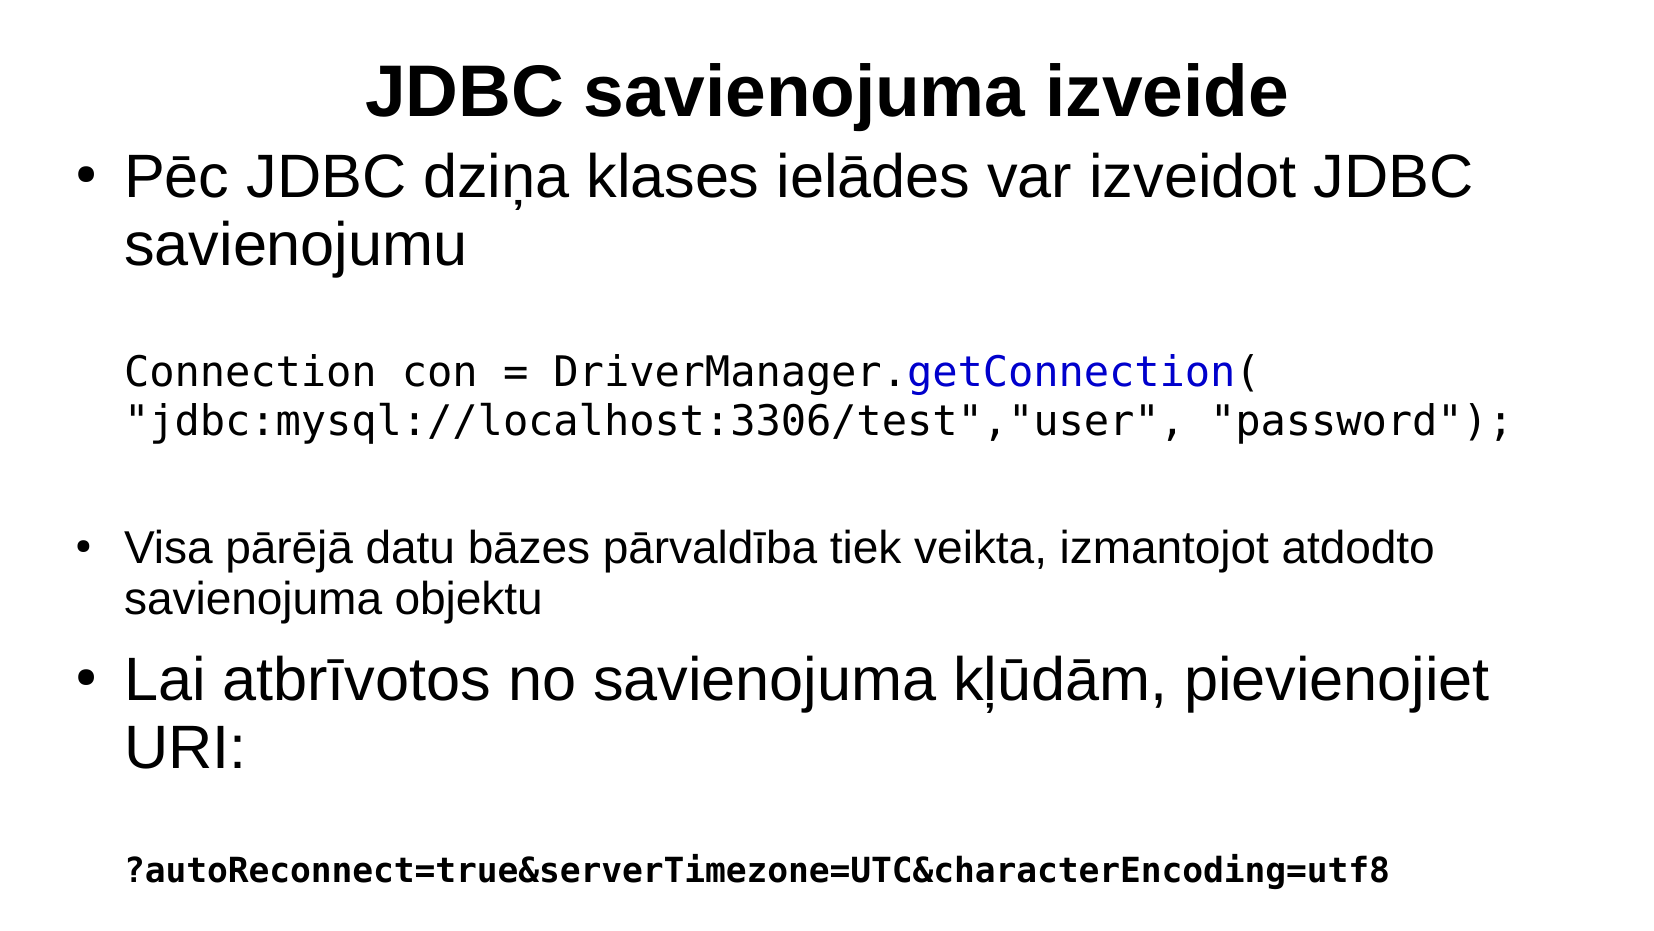

# JDBC savienojuma izveide
Pēc JDBC dziņa klases ielādes var izveidot JDBC savienojumu
Connection con = DriverManager.getConnection(
"jdbc:mysql://localhost:3306/test","user", "password");
Visa pārējā datu bāzes pārvaldība tiek veikta, izmantojot atdodto savienojuma objektu
Lai atbrīvotos no savienojuma kļūdām, pievienojiet URI:
?autoReconnect=true&serverTimezone=UTC&characterEncoding=utf8